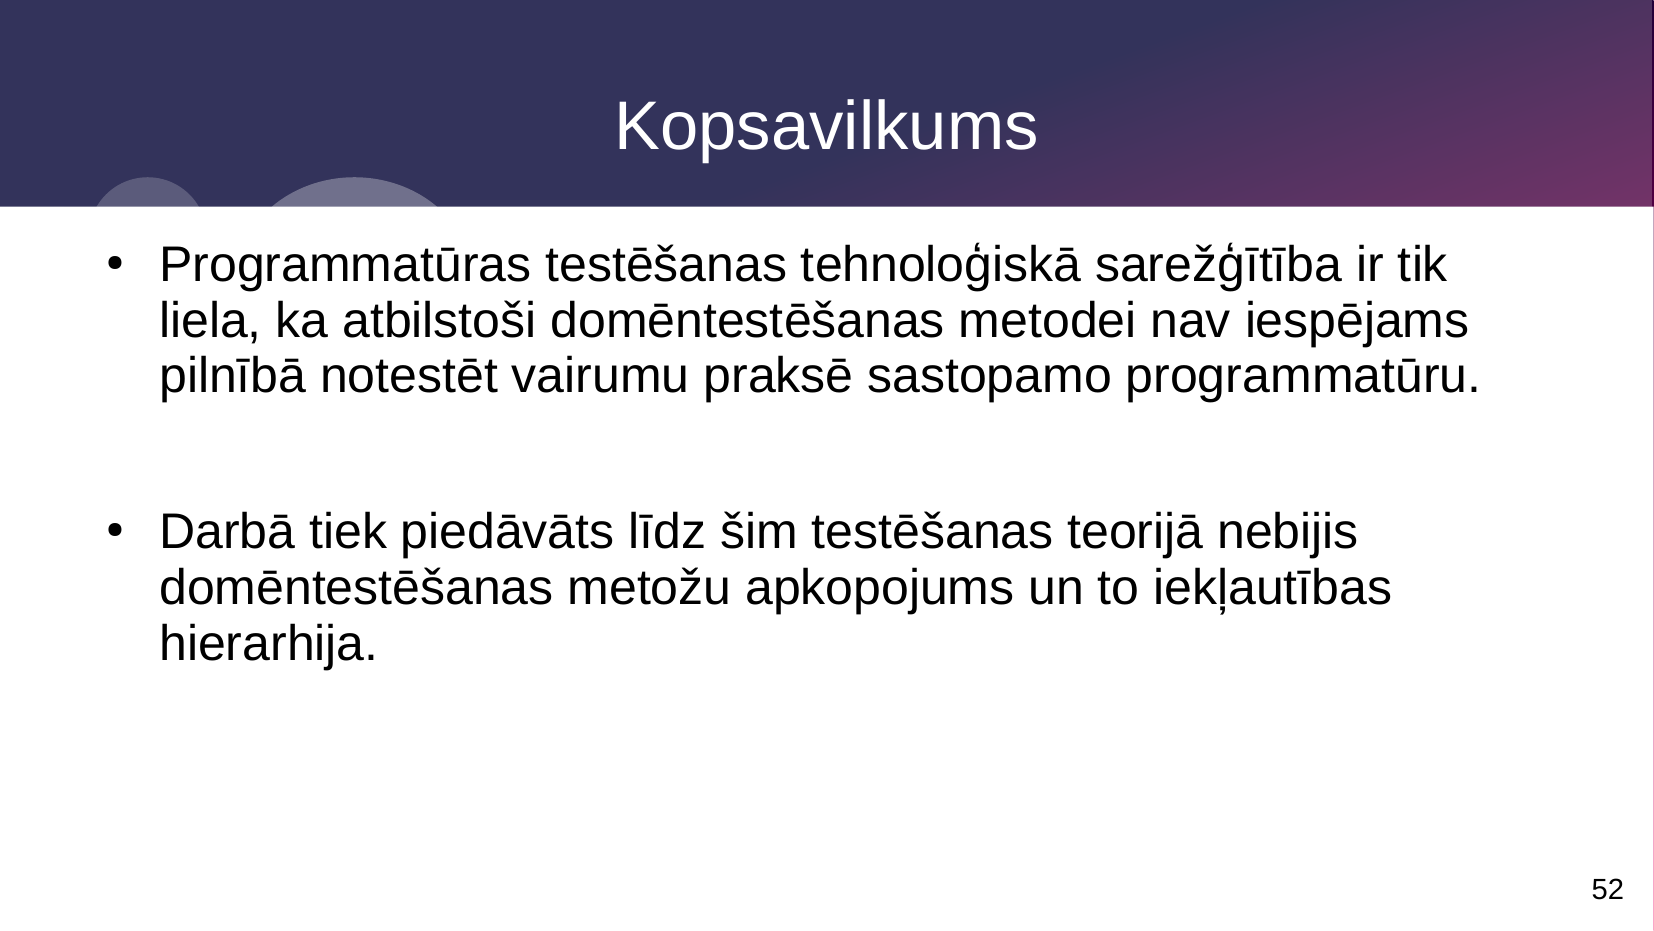

# Kopsavilkums
Programmatūras testēšanas tehnoloģiskā sarežģītība ir tik liela, ka atbilstoši domēntestēšanas metodei nav iespējams pilnībā notestēt vairumu praksē sastopamo programmatūru.
Darbā tiek piedāvāts līdz šim testēšanas teorijā nebijis domēntestēšanas metožu apkopojums un to iekļautības hierarhija.